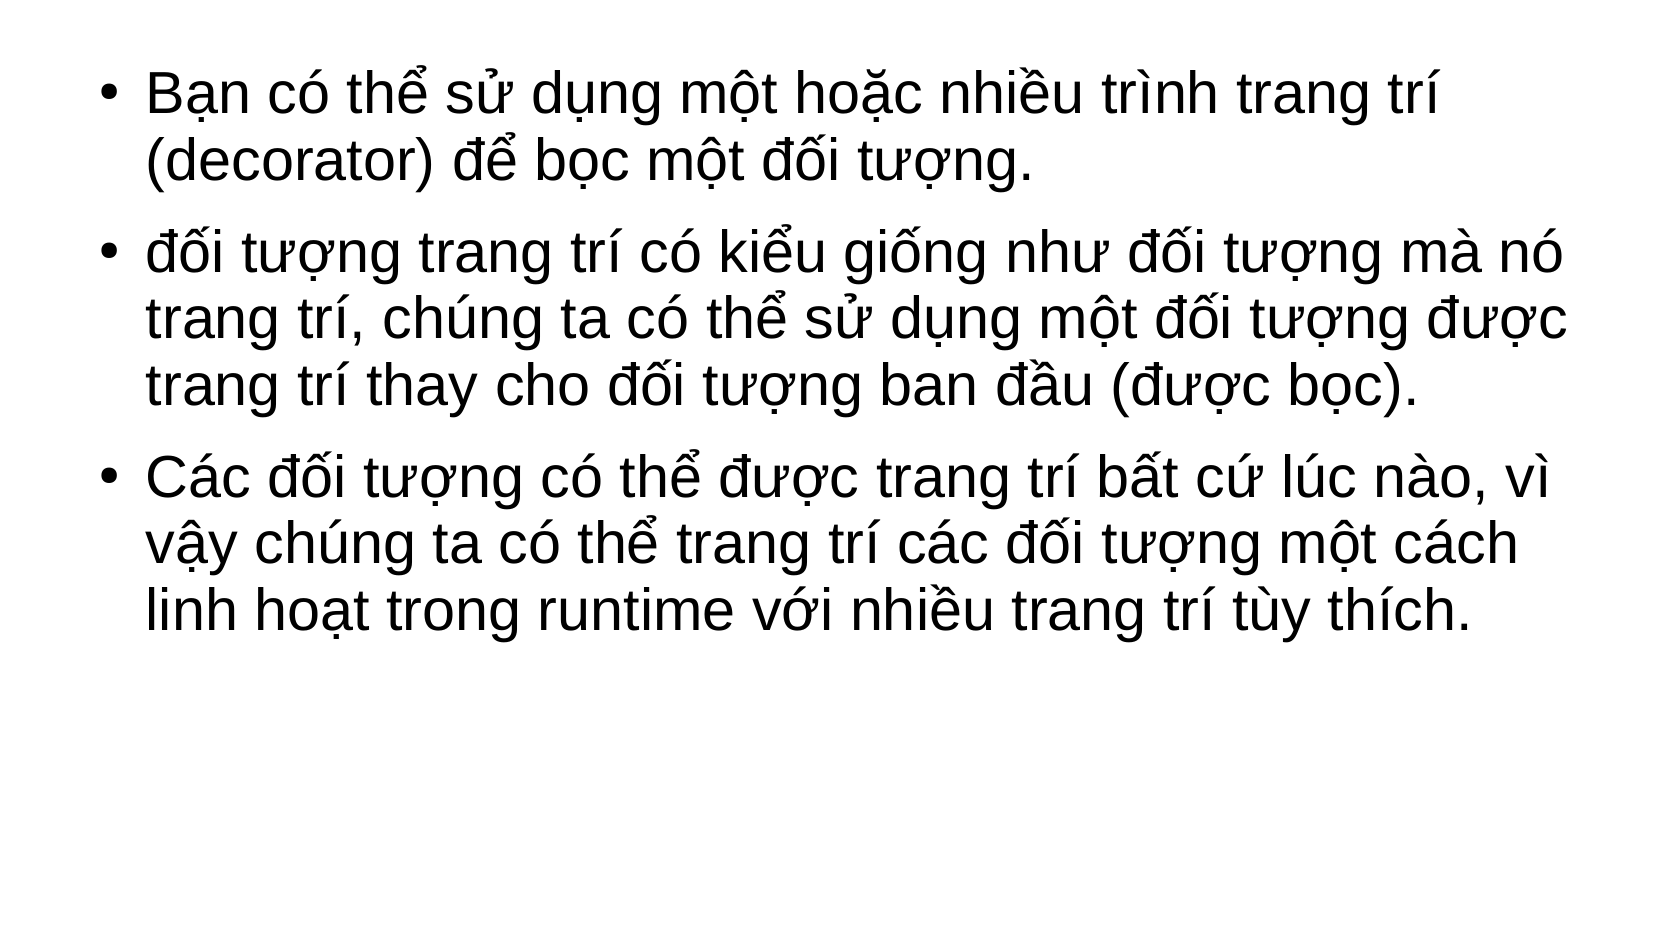

# Bạn có thể sử dụng một hoặc nhiều trình trang trí (decorator) để bọc một đối tượng.
đối tượng trang trí có kiểu giống như đối tượng mà nó trang trí, chúng ta có thể sử dụng một đối tượng được trang trí thay cho đối tượng ban đầu (được bọc).
Các đối tượng có thể được trang trí bất cứ lúc nào, vì vậy chúng ta có thể trang trí các đối tượng một cách linh hoạt trong runtime với nhiều trang trí tùy thích.